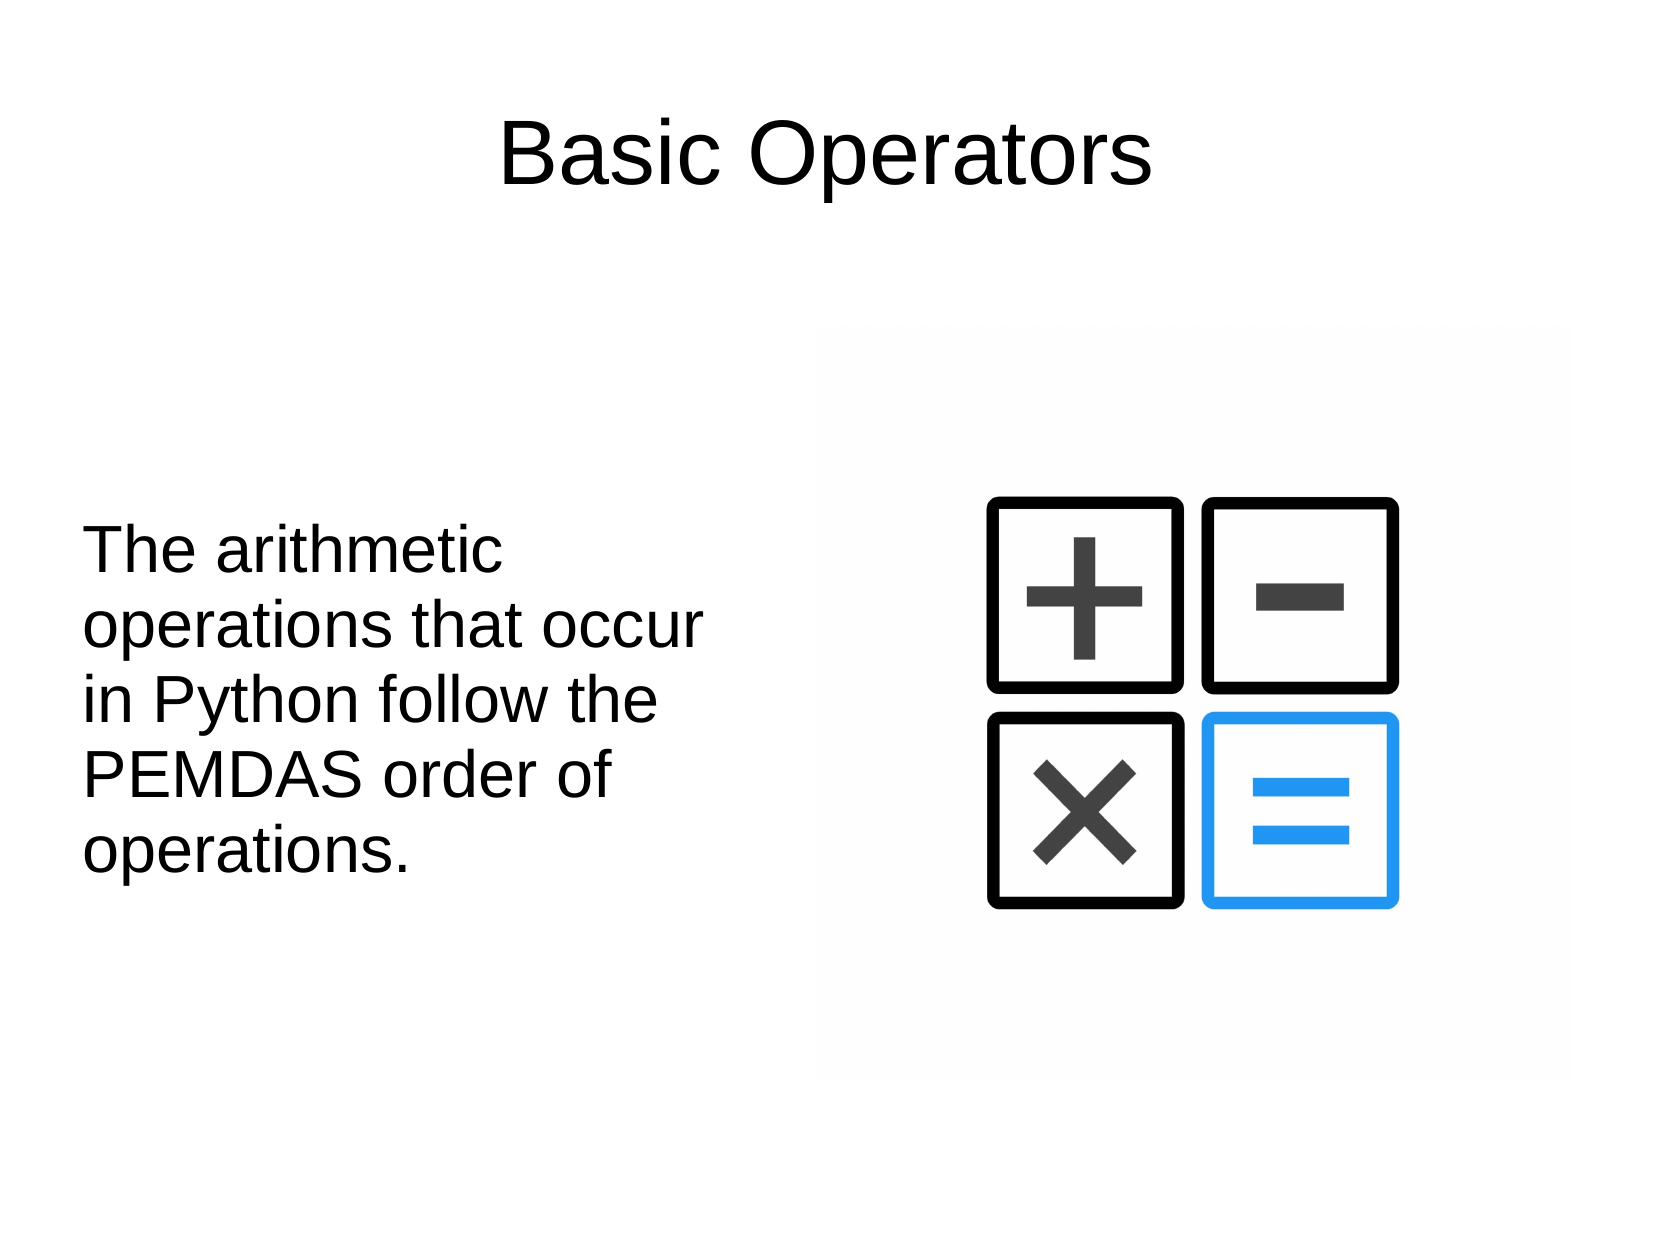

# Basic Operators
The arithmetic
operations that occur
in Python follow the
PEMDAS order of
operations.